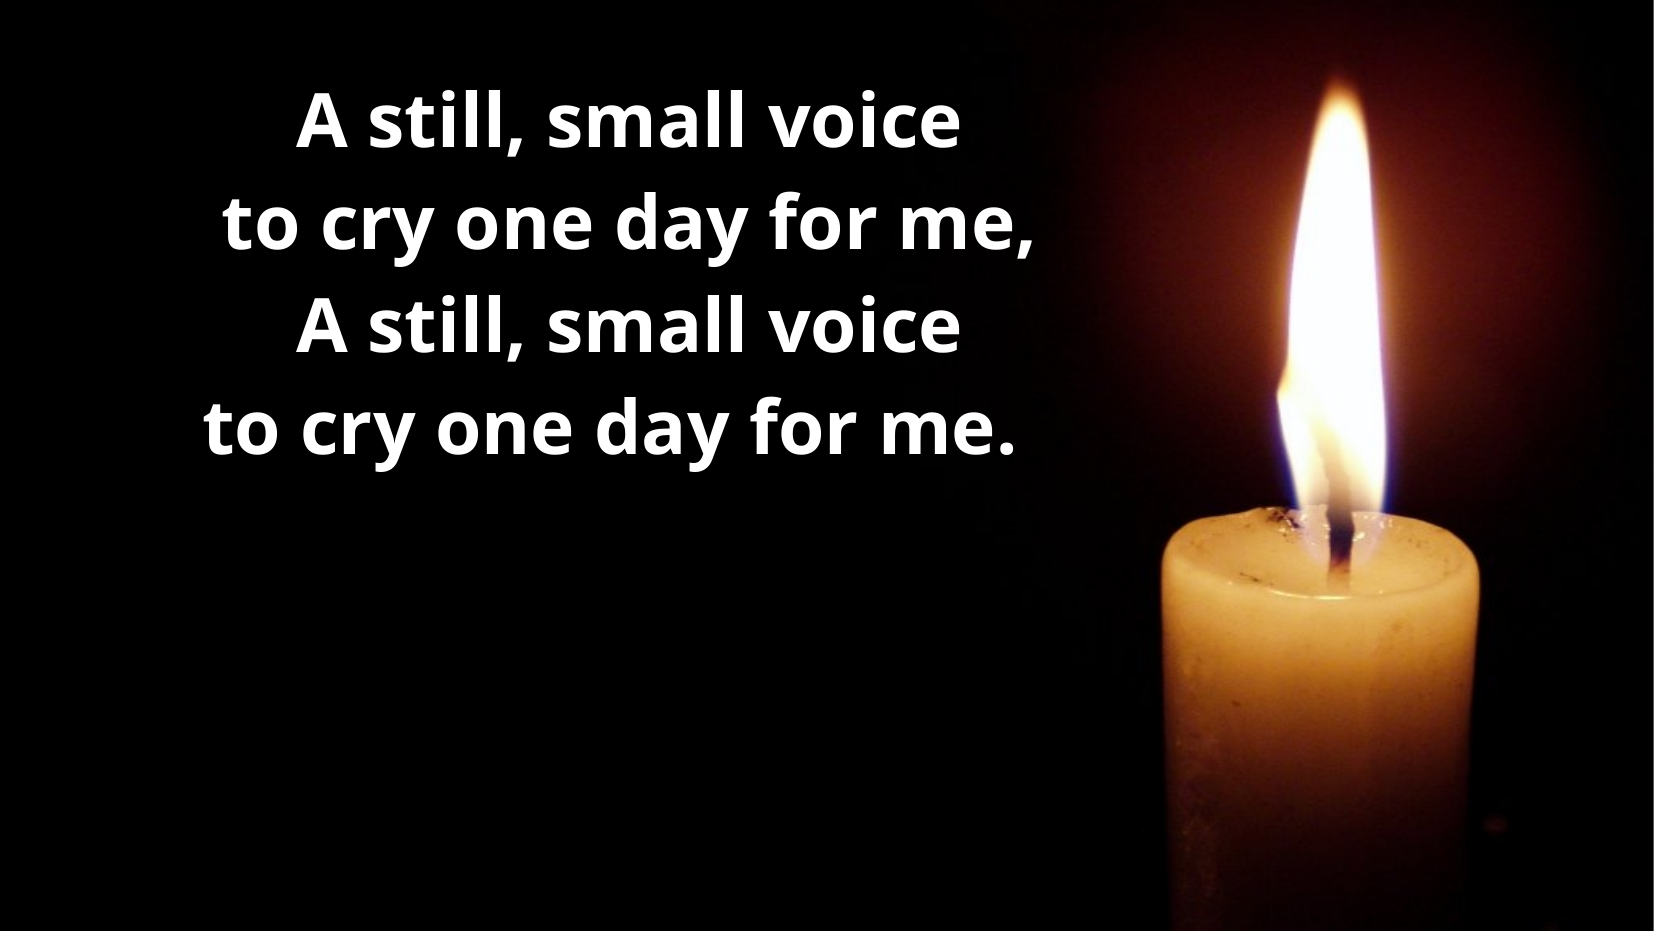

A still, small voice
to cry one day for me,
A still, small voice
to cry one day for me.